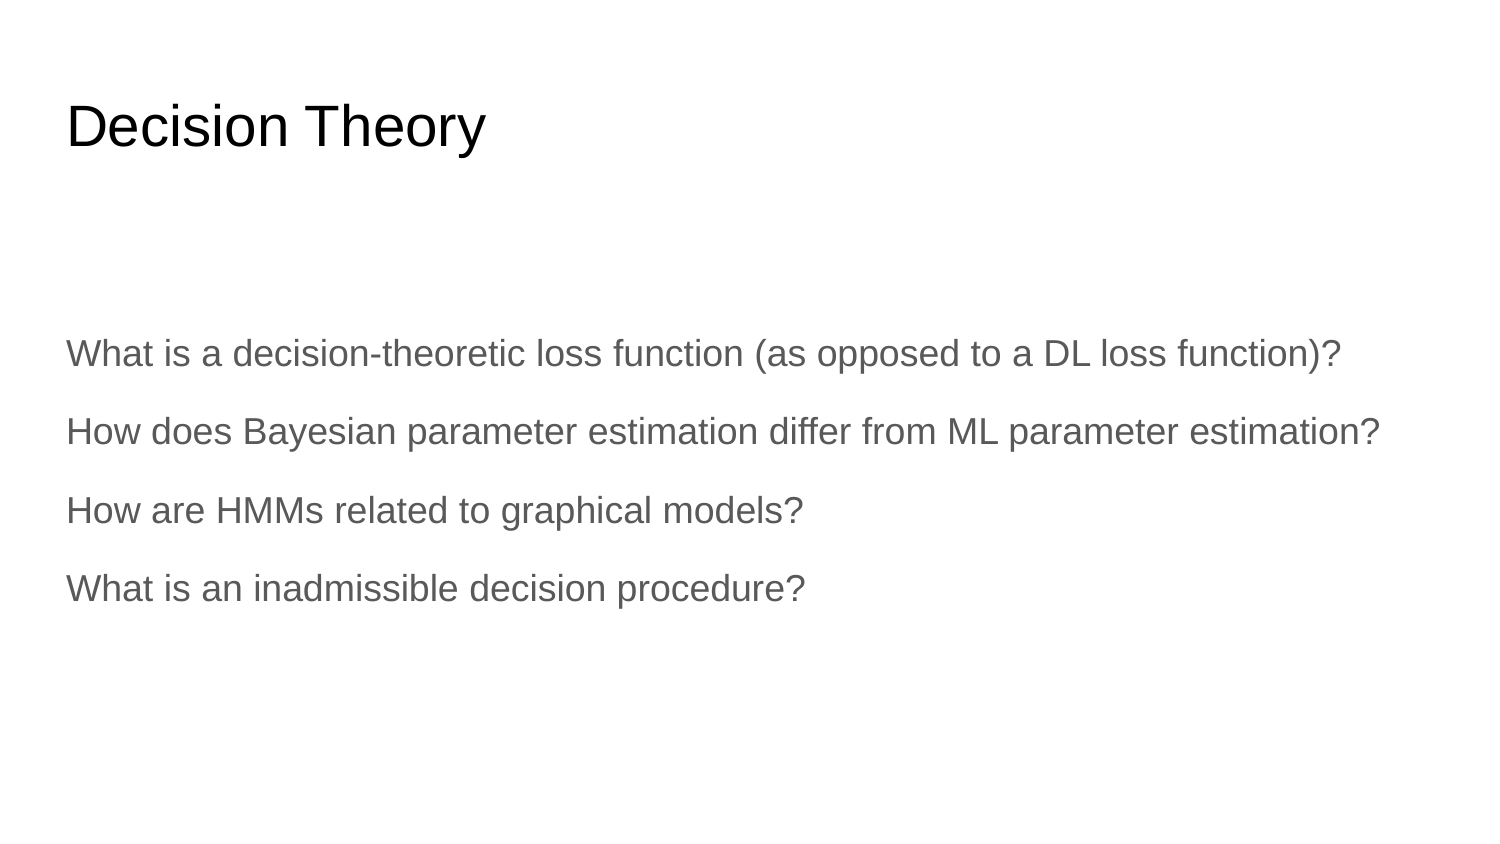

# Decision Theory
What is a decision-theoretic loss function (as opposed to a DL loss function)?
How does Bayesian parameter estimation differ from ML parameter estimation?
How are HMMs related to graphical models?
What is an inadmissible decision procedure?